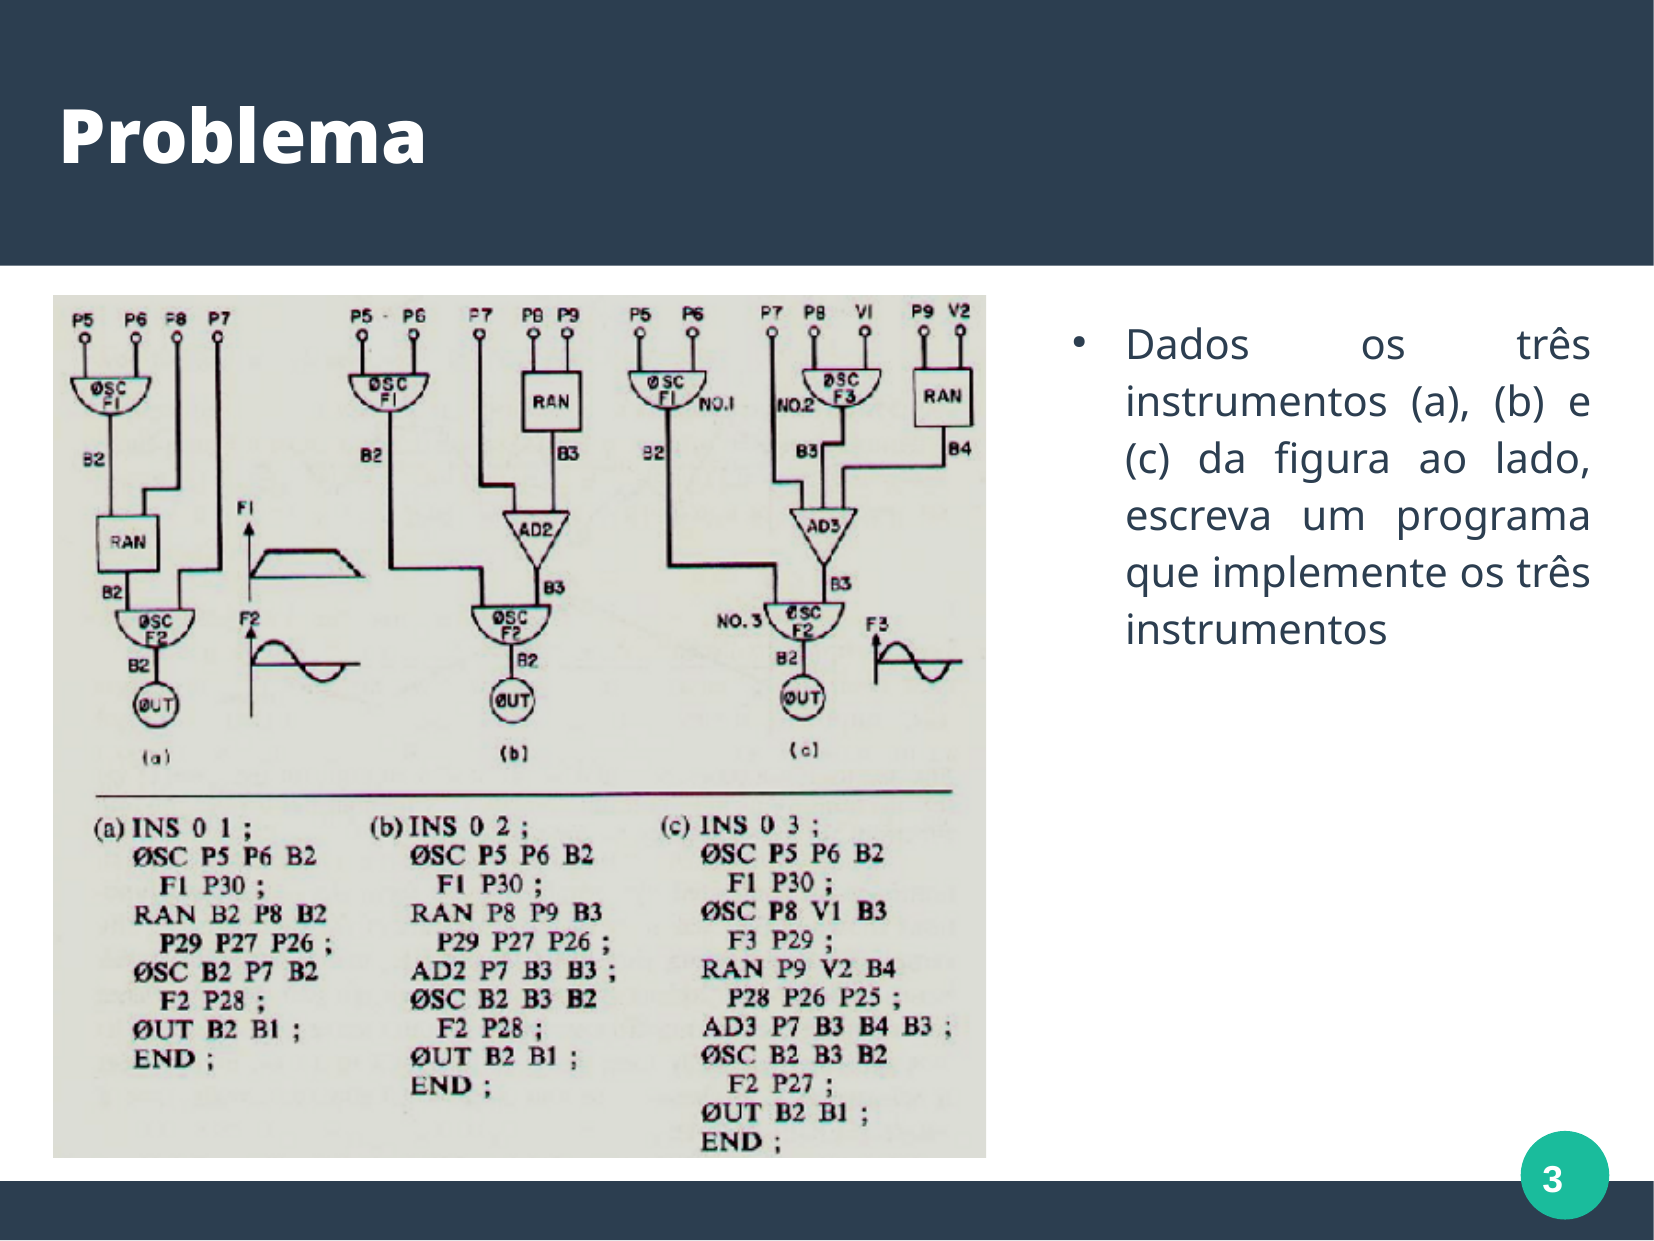

# Problema
Dados os três instrumentos (a), (b) e (c) da figura ao lado, escreva um programa que implemente os três instrumentos